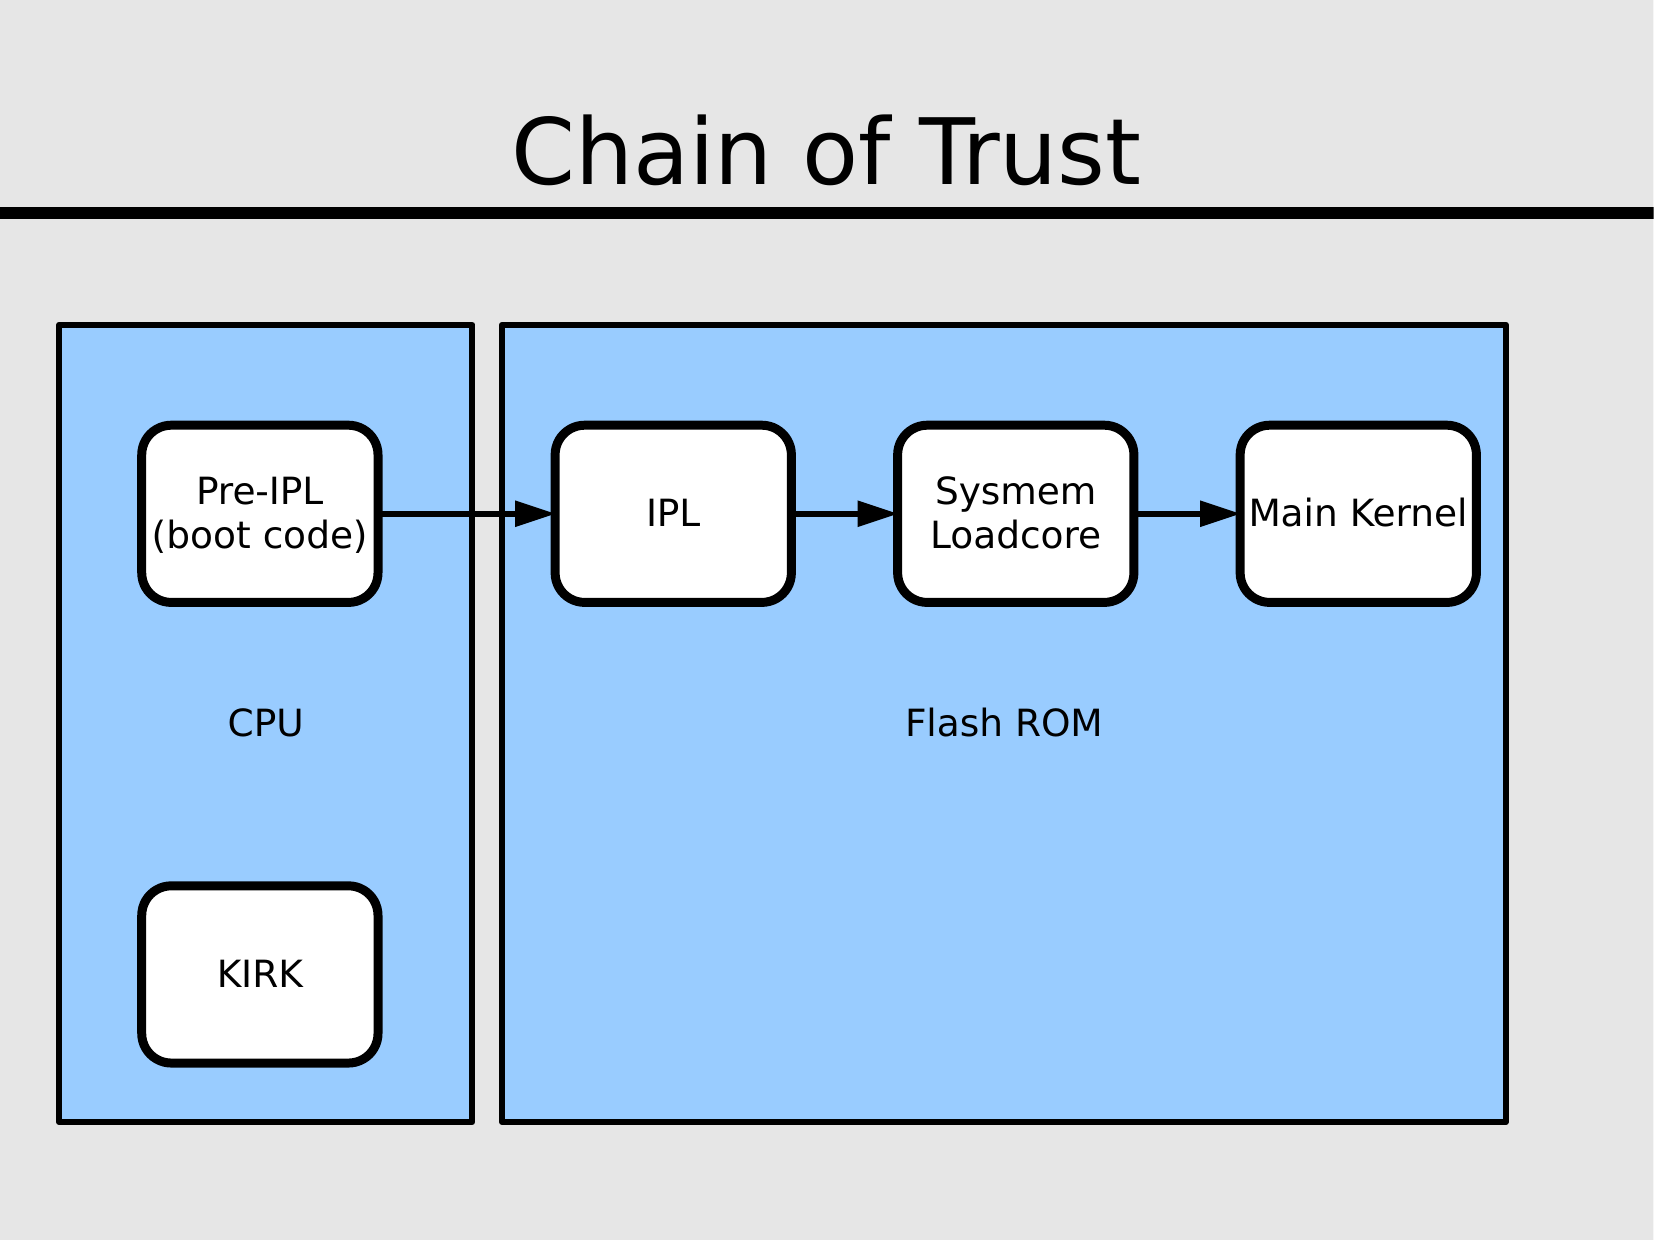

# Chain of Trust
CPU
Flash ROM
Pre-IPL
(boot code)
IPL
Sysmem
Loadcore
Main Kernel
KIRK